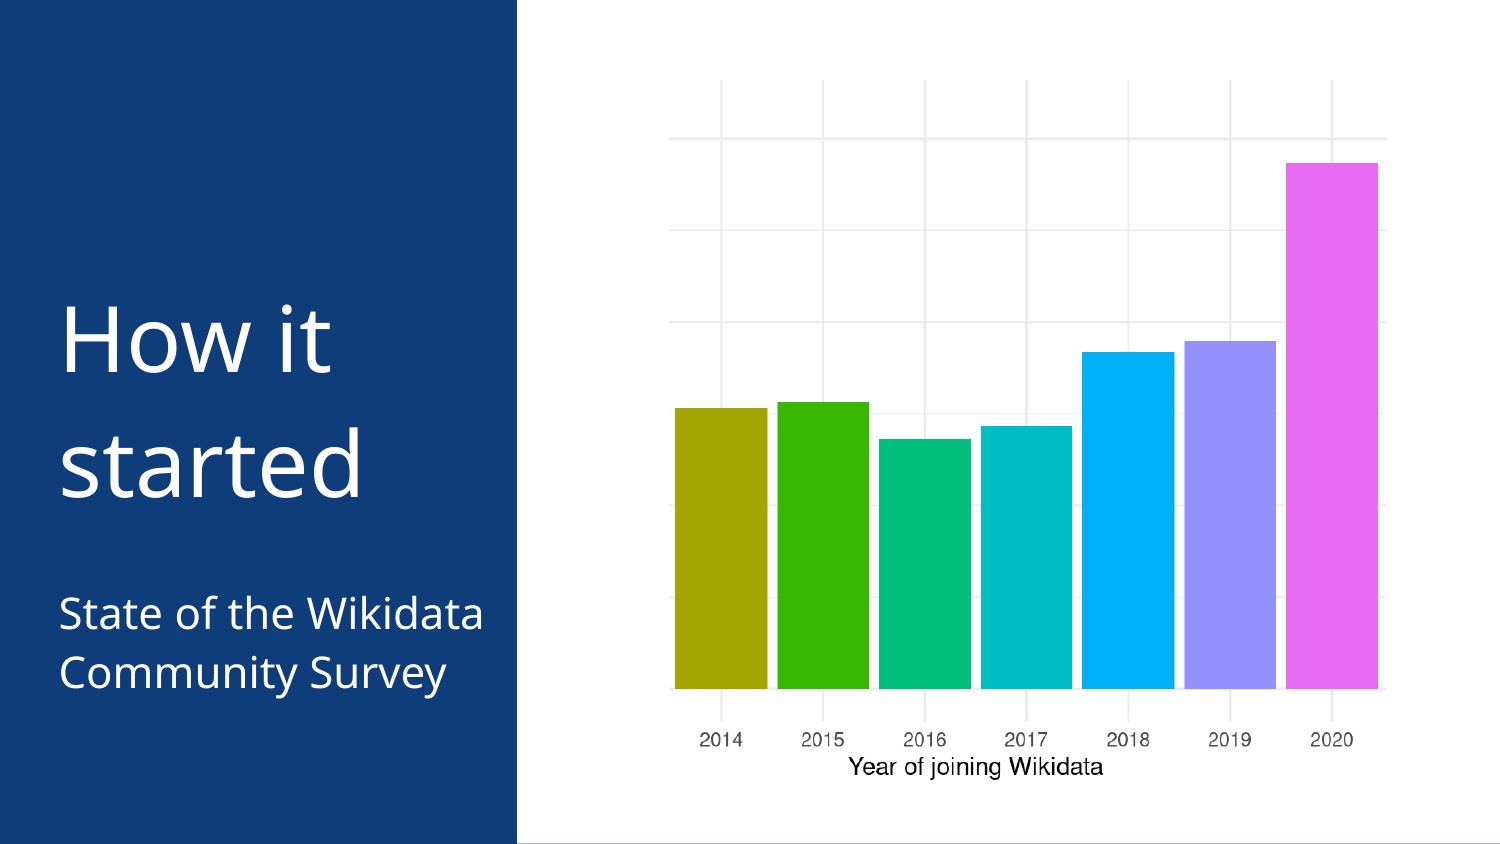

# How it started
State of the Wikidata Community Survey